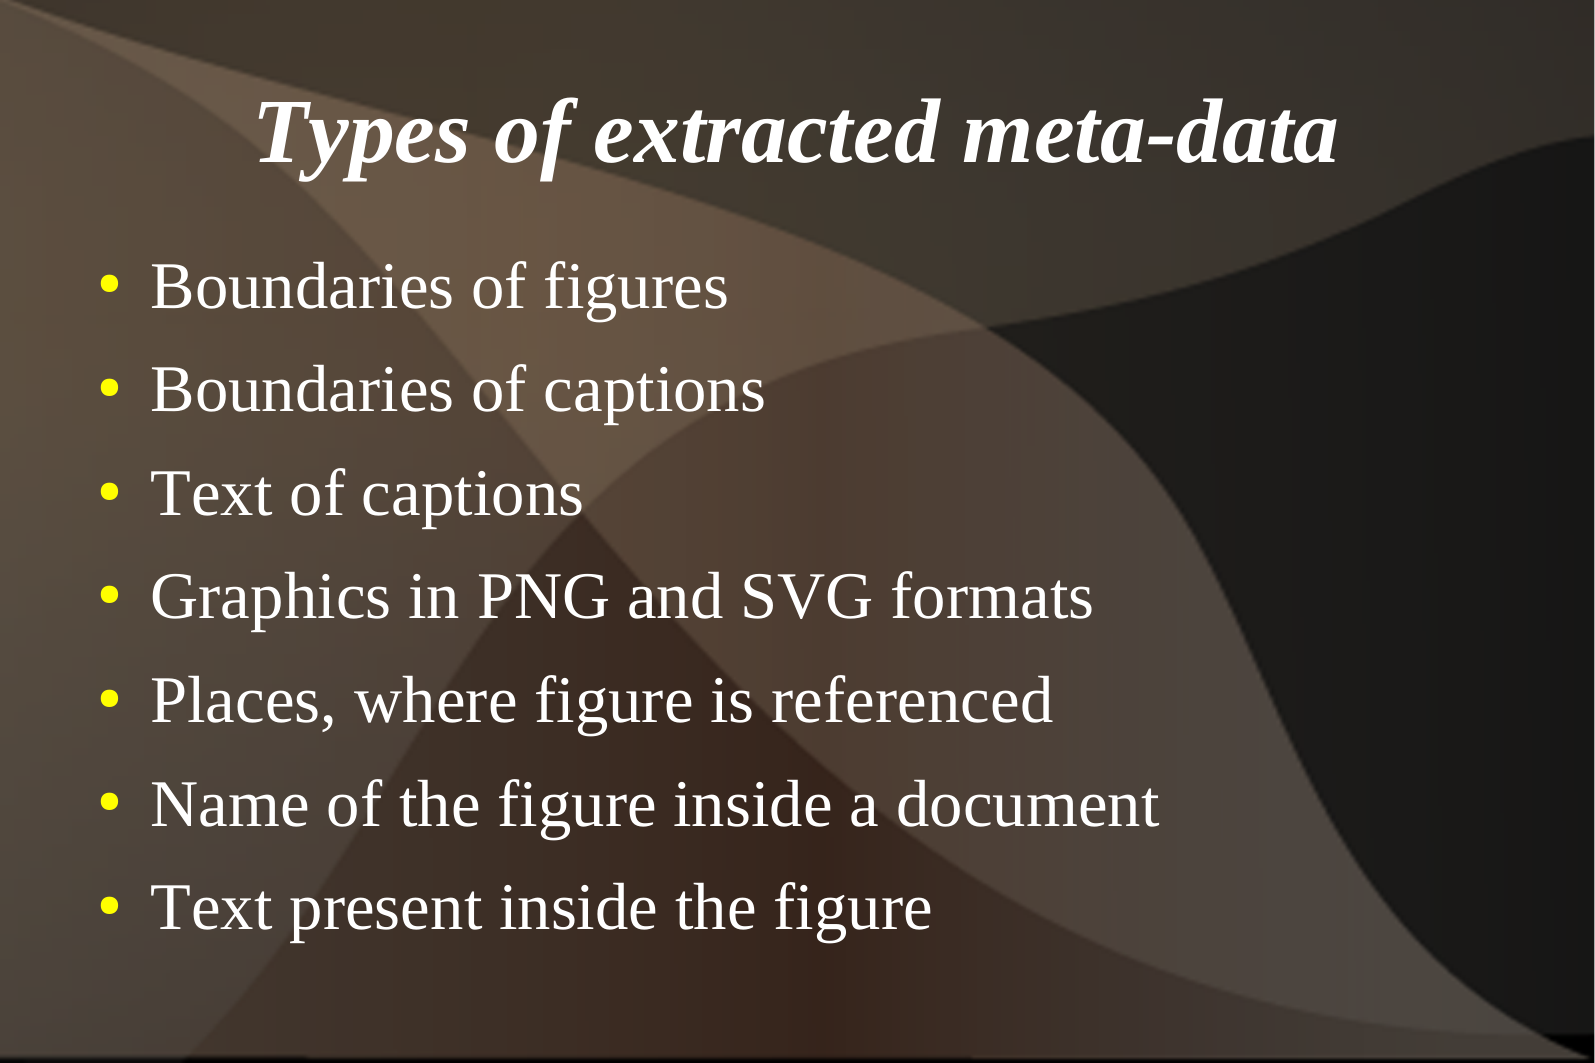

# Types of extracted meta-data
Boundaries of figures
Boundaries of captions
Text of captions
Graphics in PNG and SVG formats
Places, where figure is referenced
Name of the figure inside a document
Text present inside the figure